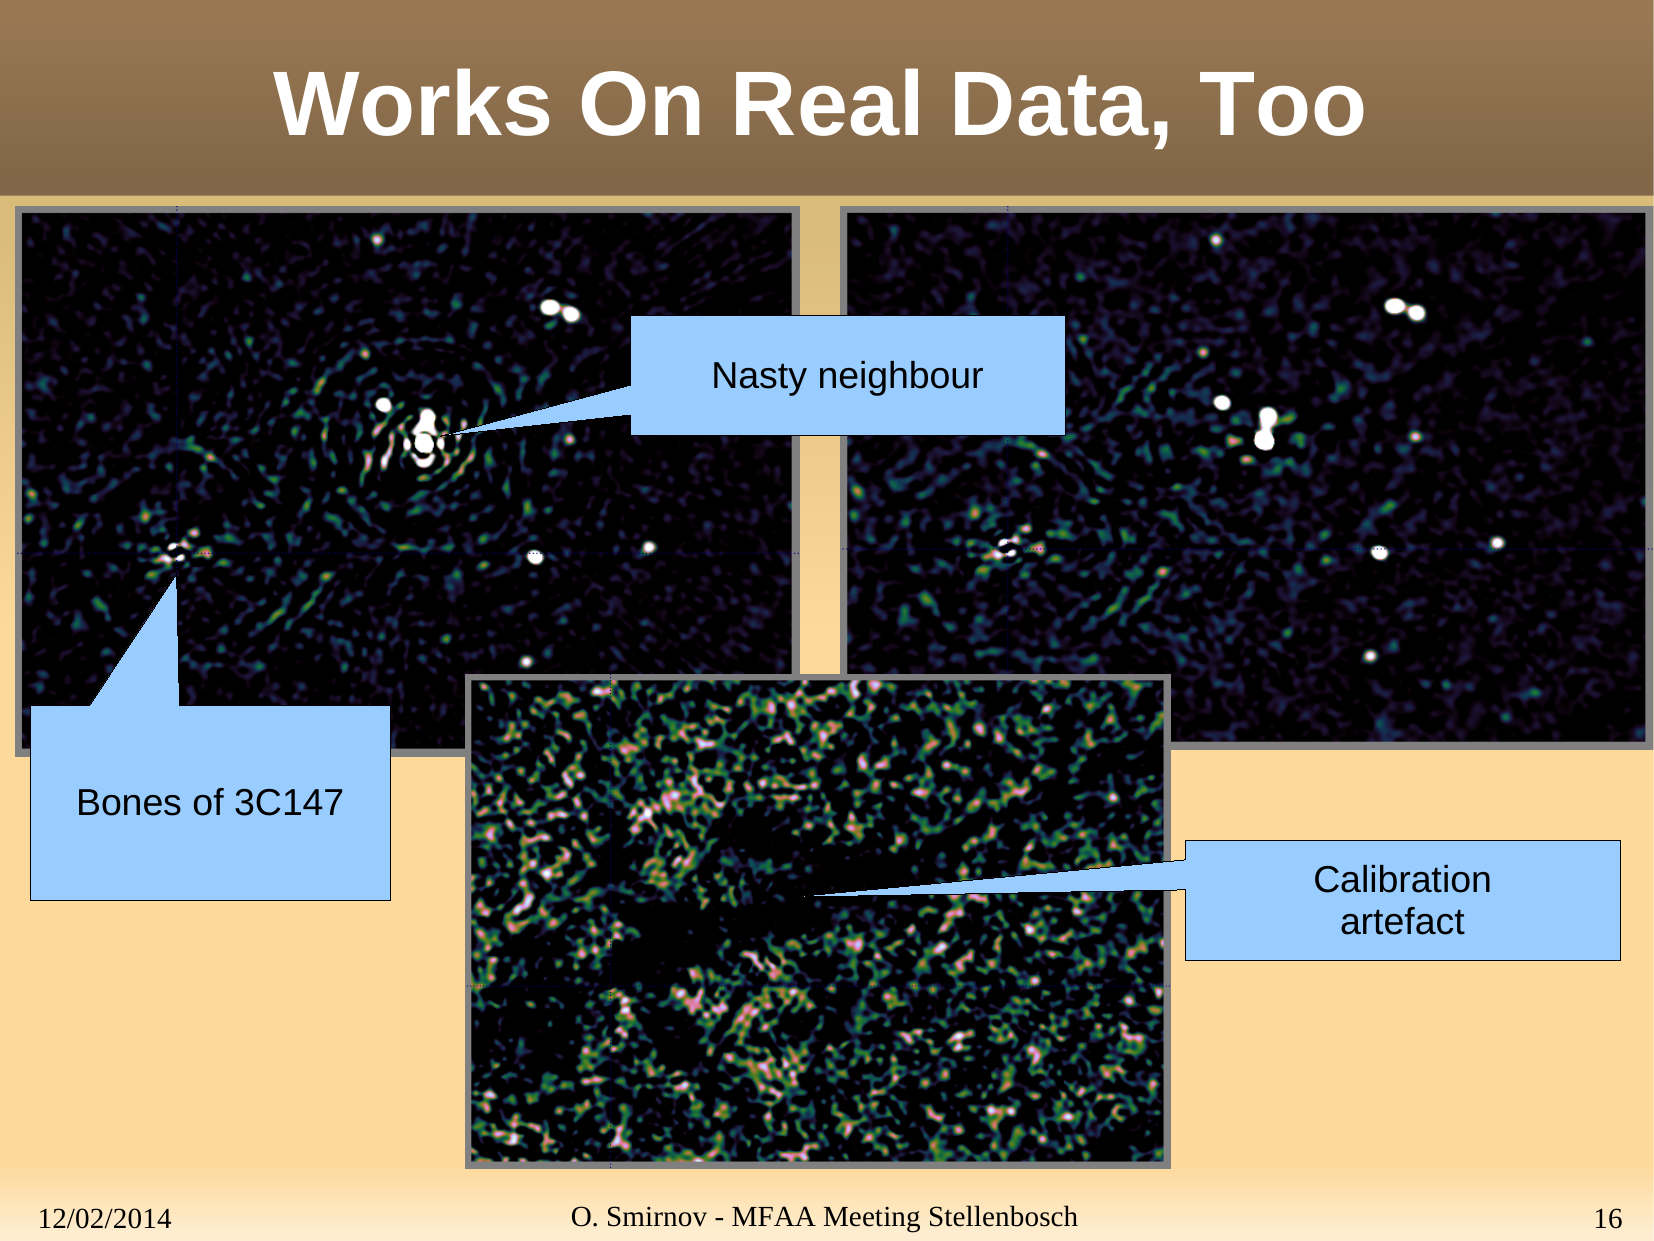

# Works On Real Data, Too
Nasty neighbour
Bones of 3C147
Calibration
artefact
O. Smirnov - MFAA Meeting Stellenbosch
12/02/2014
16